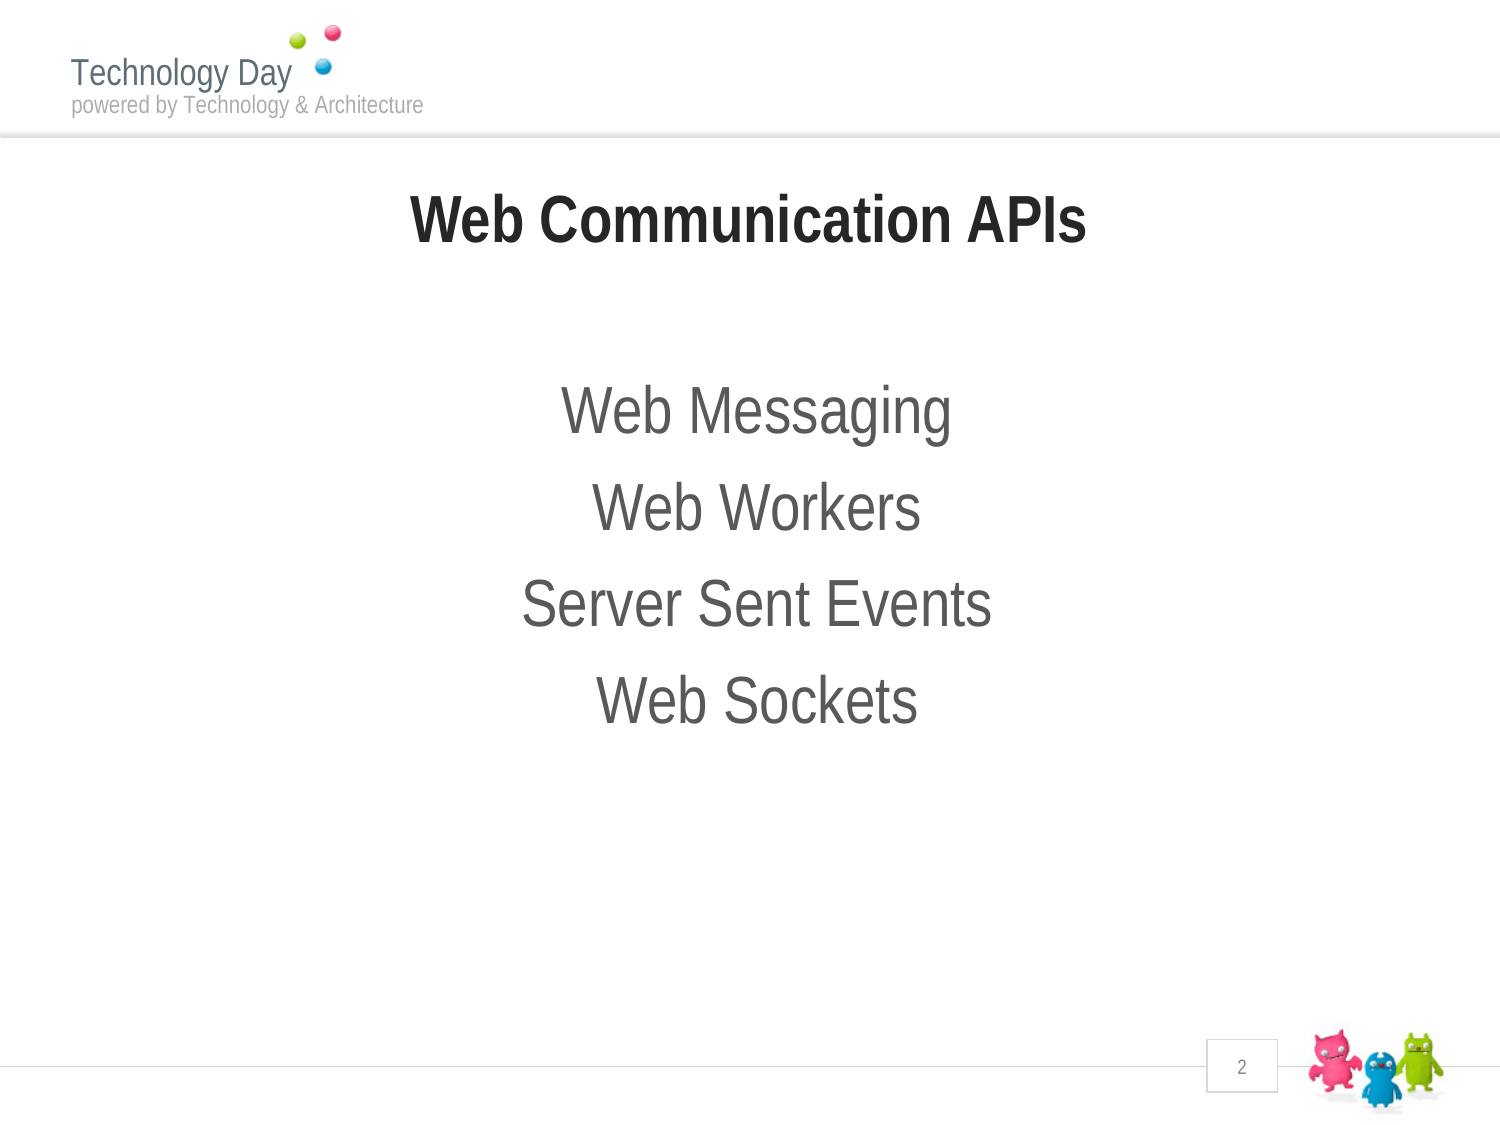

# Web Communication APIs
 Web Messaging
 Web Workers
 Server Sent Events
 Web Sockets